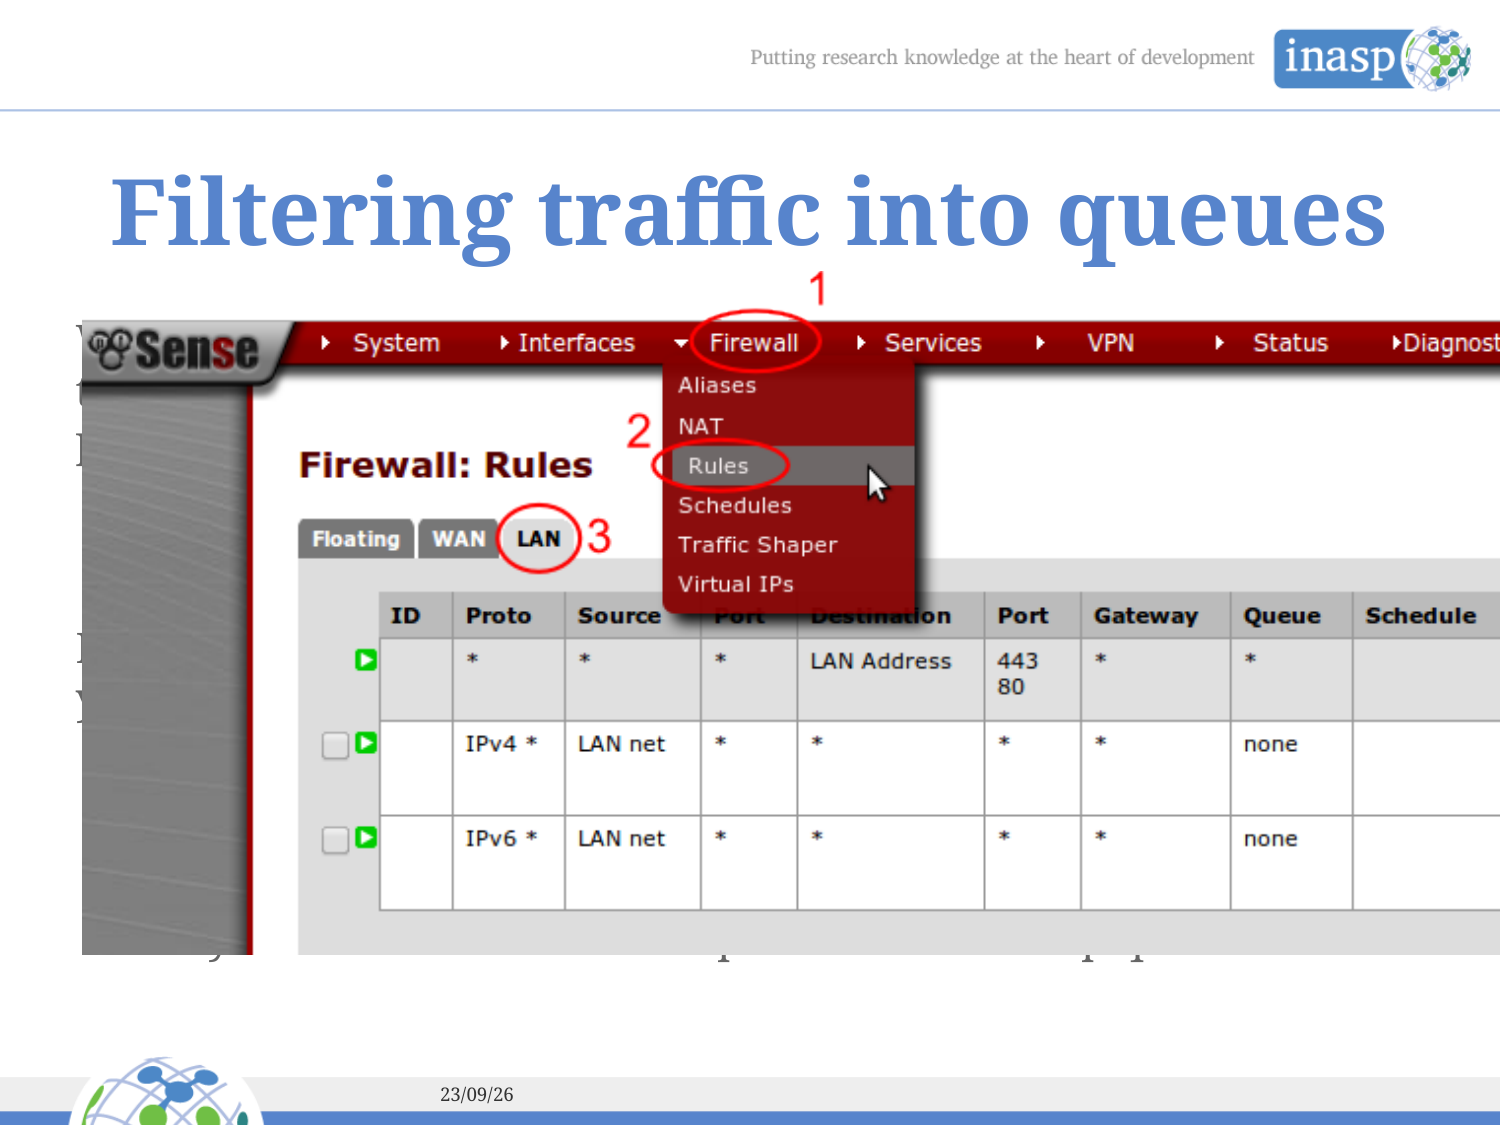

# Filtering traffic into queues
We use firewall rules to assign traffic to a queue. The rule allows the outbound traffic, and at the same time assigns the returning packets into a queue.
From the pfSense menu choose Firewall/Traffic Shaper.
Click on the LAN tab.
If you already have a rule that applies to outbound HTTP traffic, you will need to change it, instead of creating a new rule:
If you create a new rule before that rule, it will override that rule because the firewall will match the new rule first.
If you create a new rule after that rule, then it will never be hit, and your traffic will never be placed into the http queue.